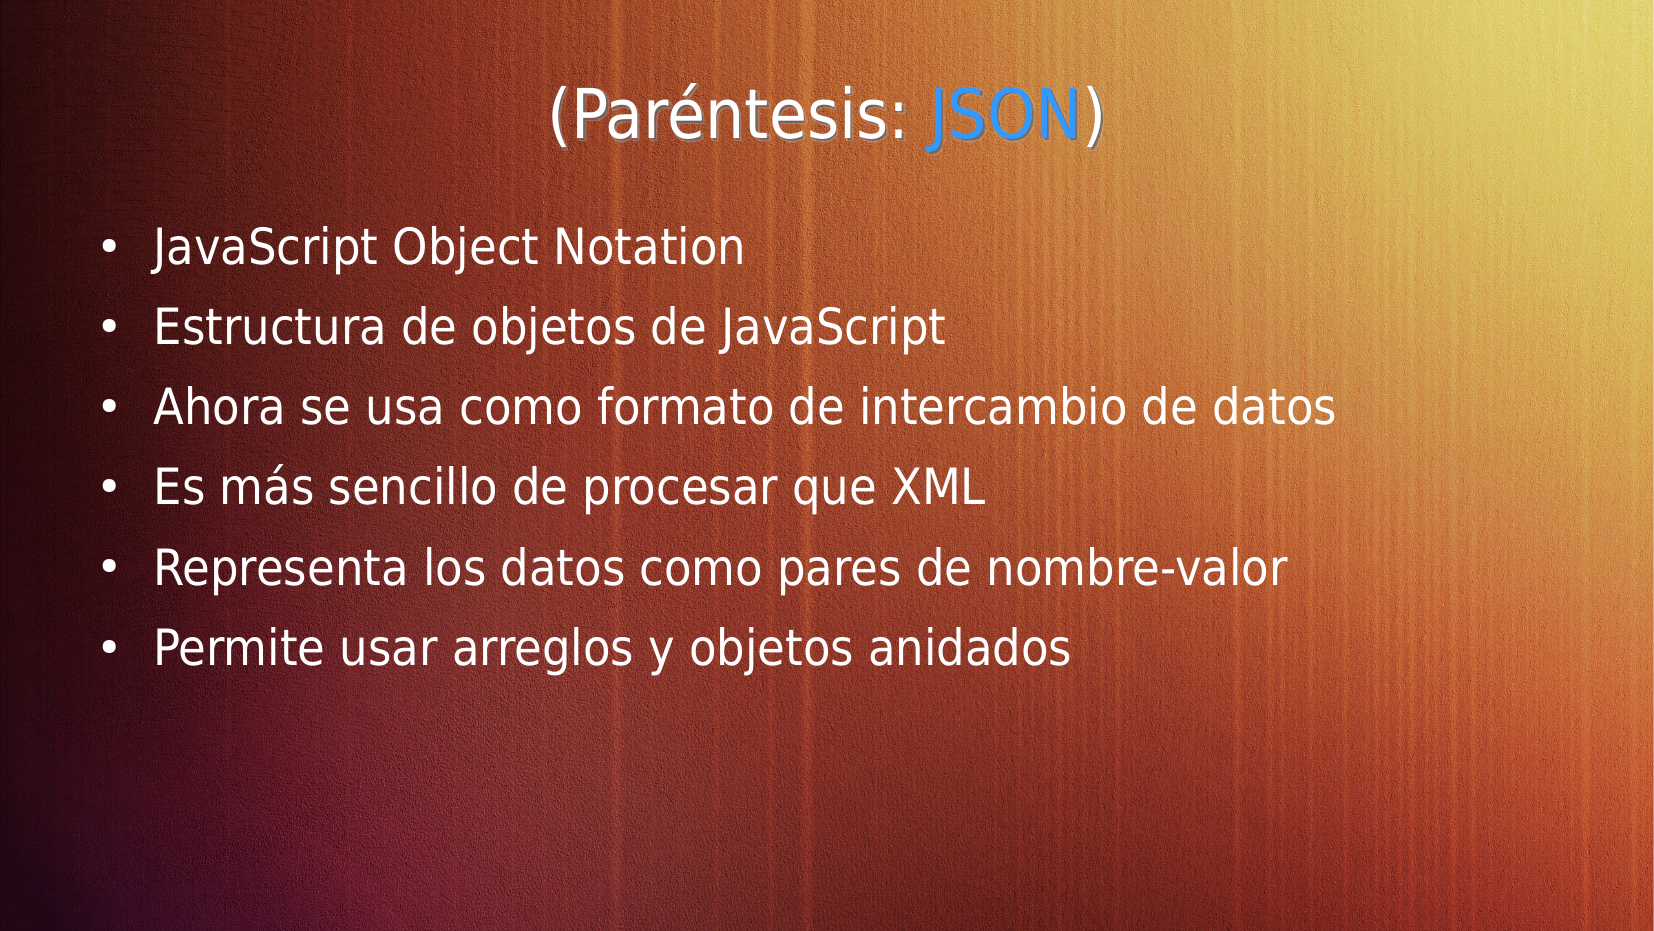

# (Paréntesis: JSON)
JavaScript Object Notation
Estructura de objetos de JavaScript
Ahora se usa como formato de intercambio de datos
Es más sencillo de procesar que XML
Representa los datos como pares de nombre-valor
Permite usar arreglos y objetos anidados